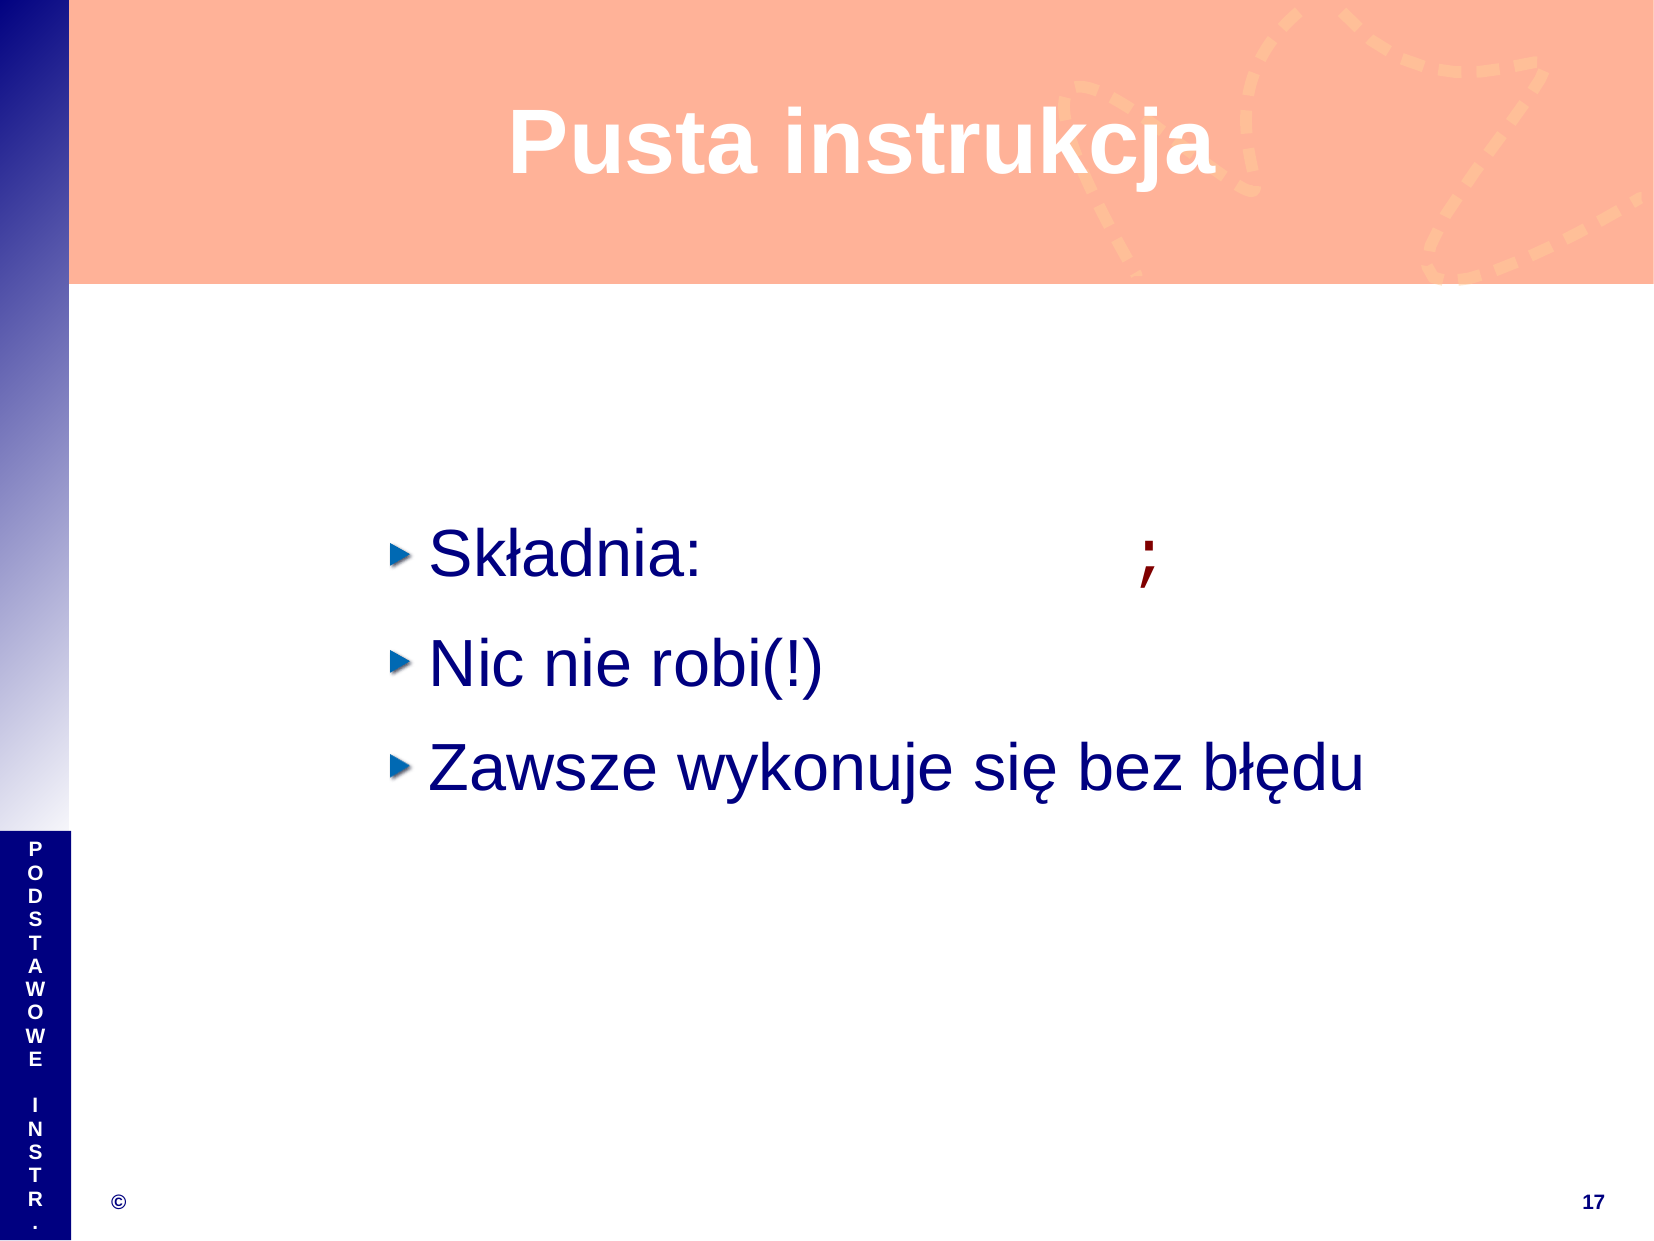

# Pusta instrukcja
Składnia:	;
Nic nie robi(!)
Zawsze wykonuje się bez błędu
P
O
D
S
T
A
W
O
W
E
I
N
S
T
R
.